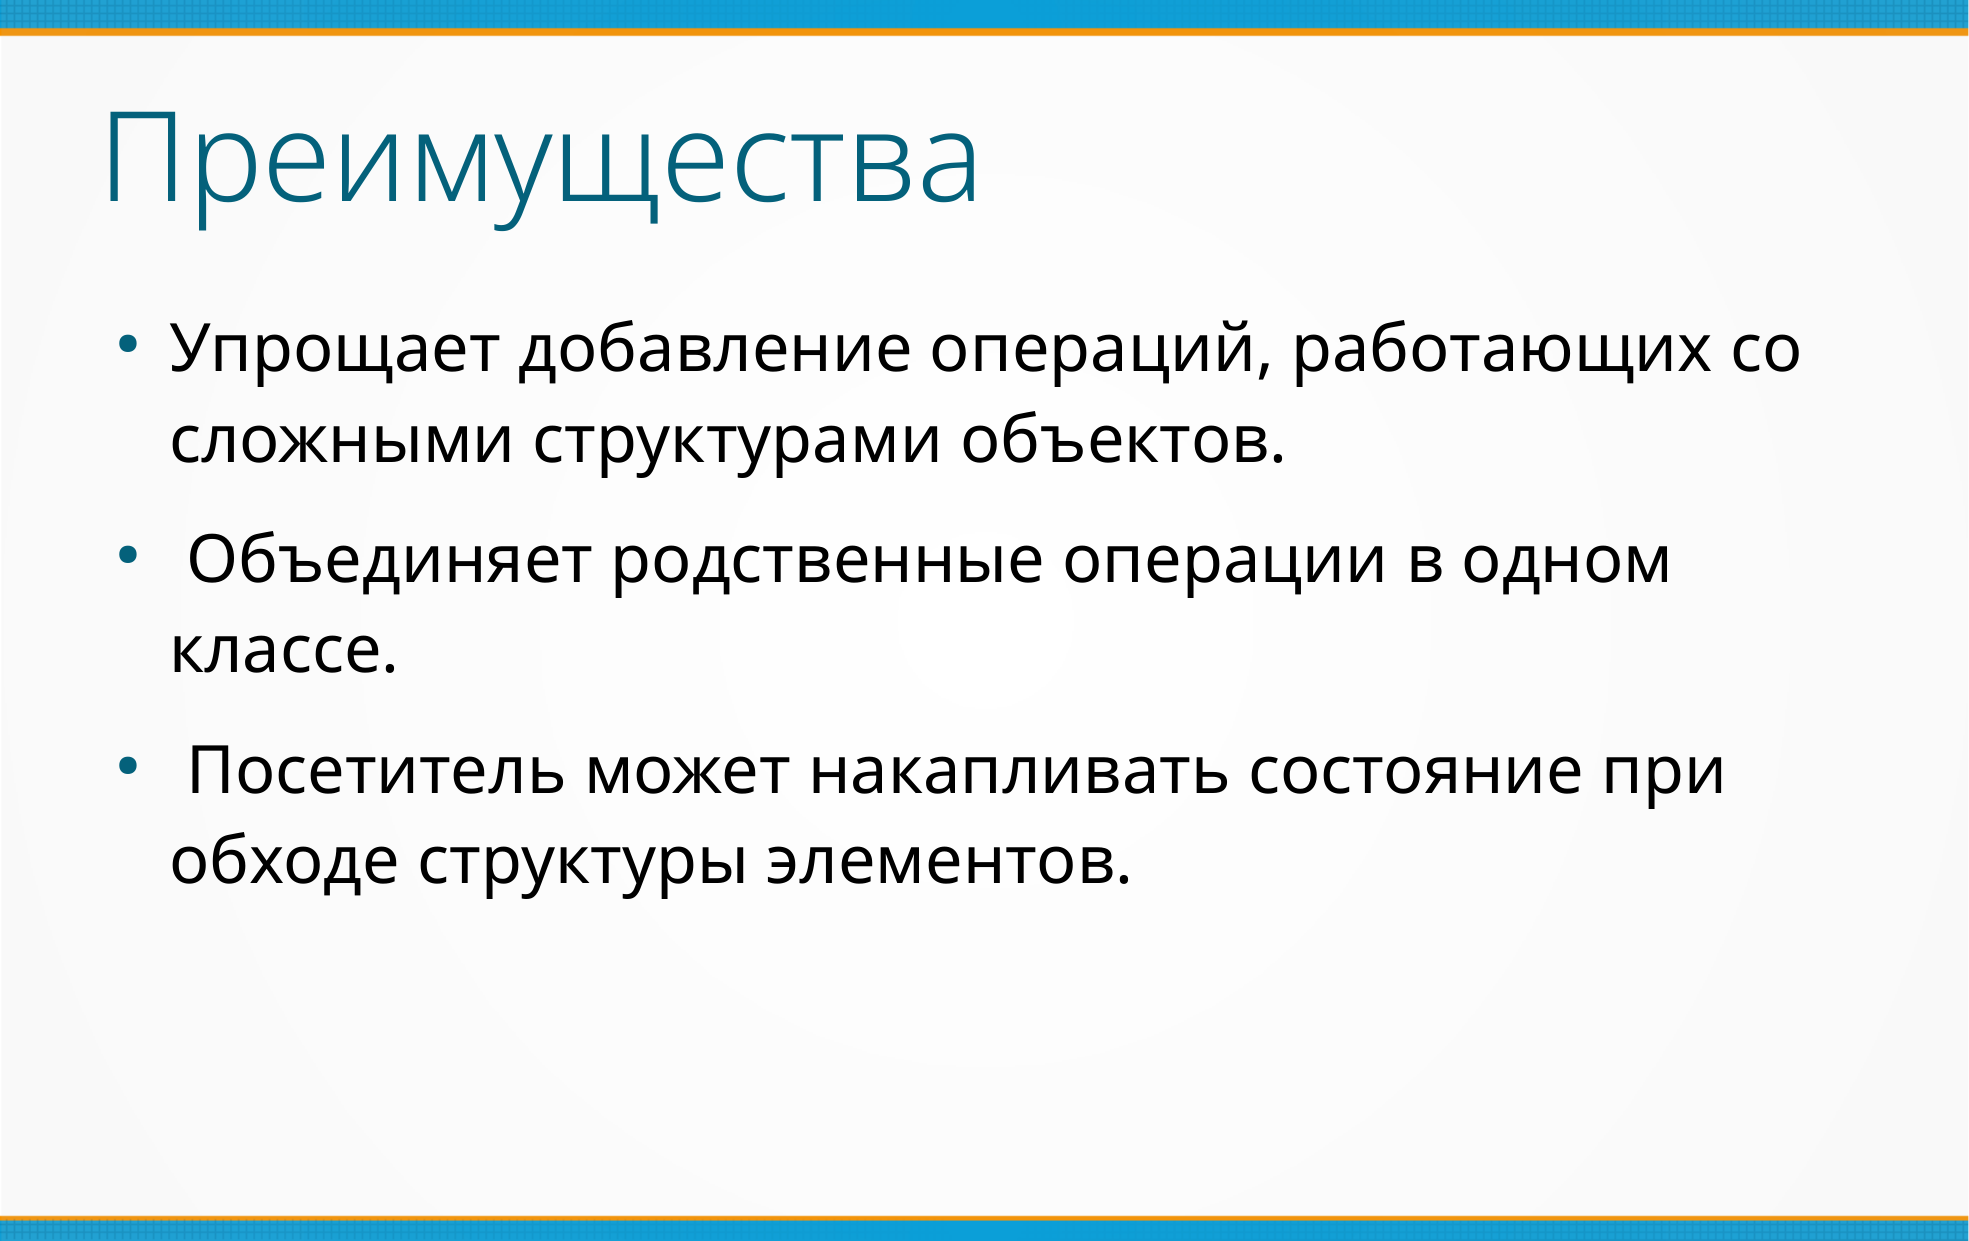

# Преимущества
Упрощает добавление операций, работающих со сложными структурами объектов.
 Объединяет родственные операции в одном классе.
 Посетитель может накапливать состояние при обходе структуры элементов.